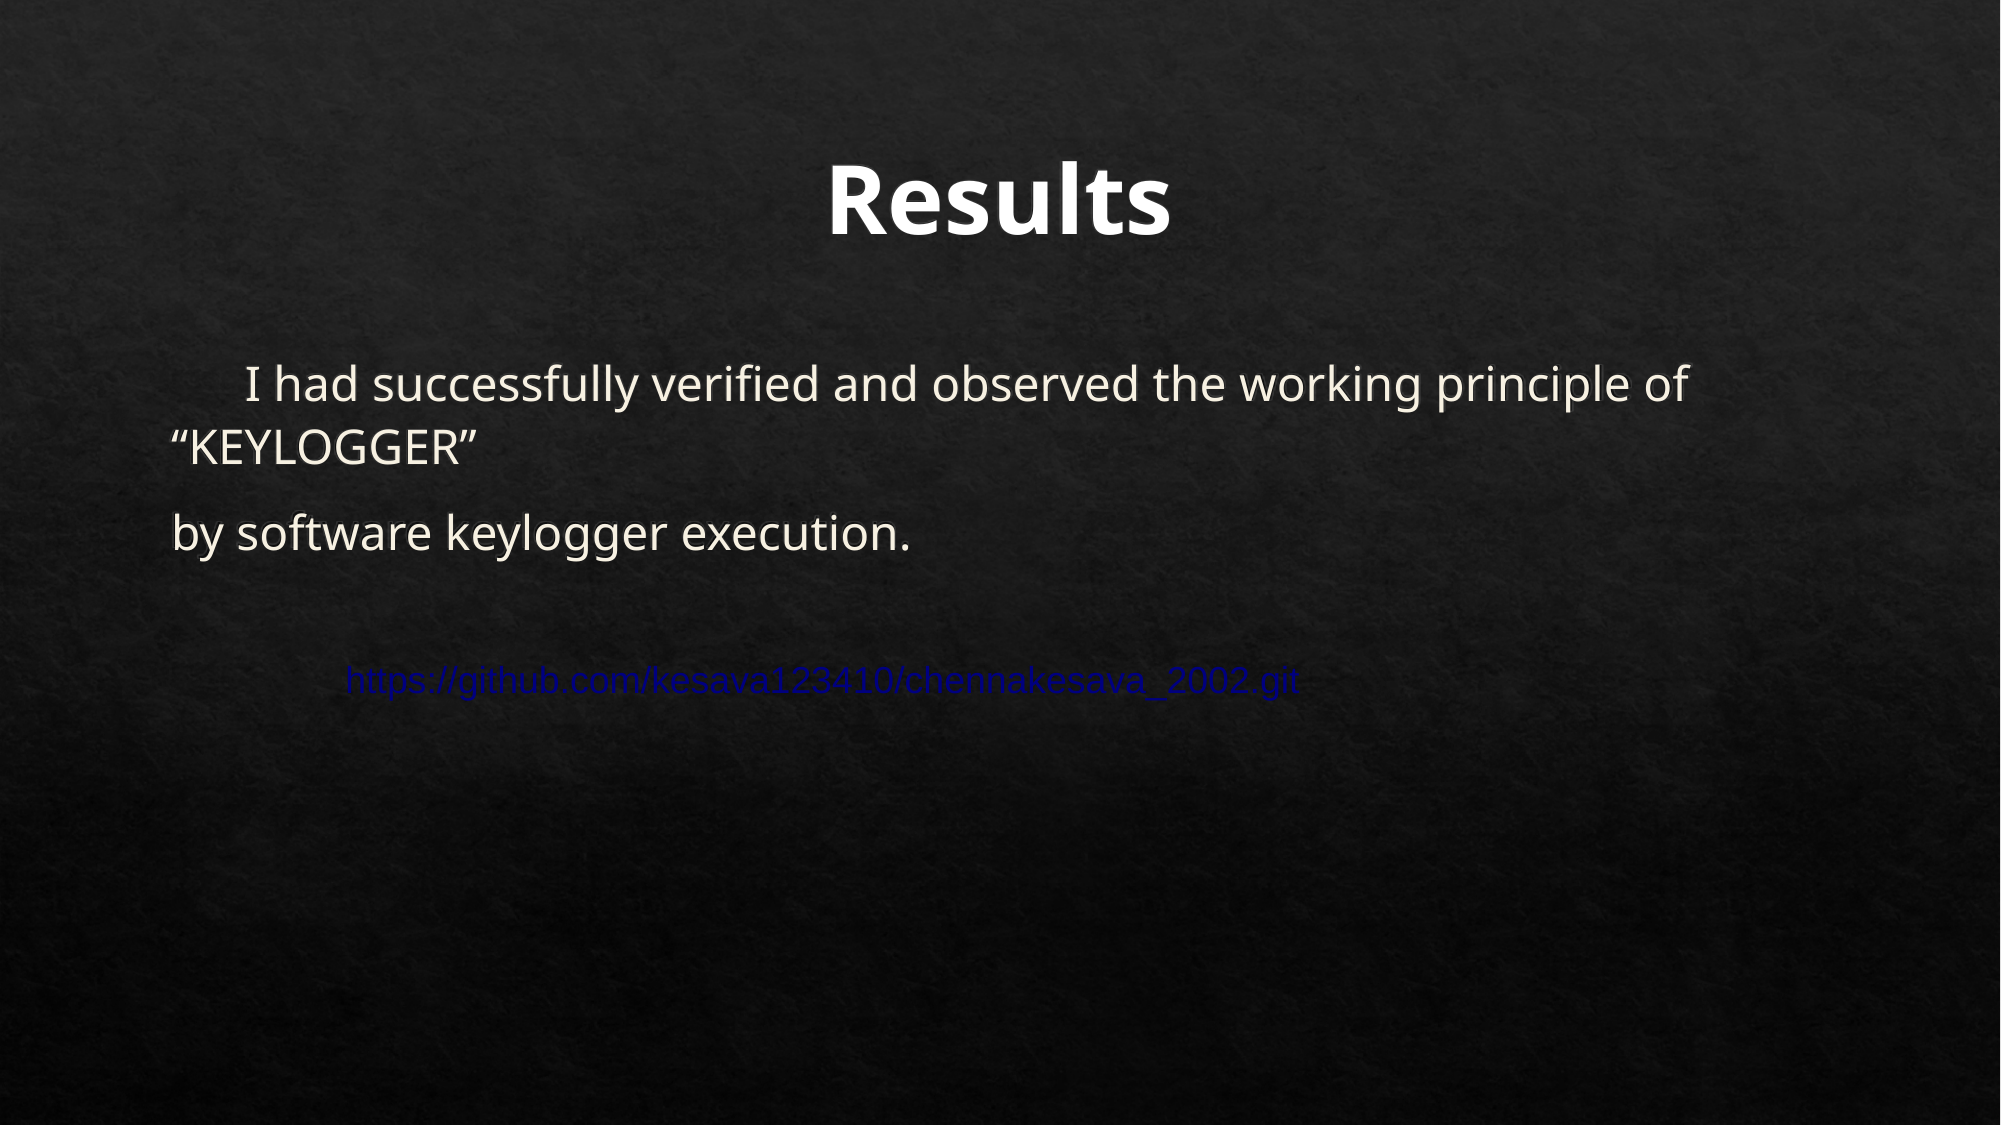

# Results
	I had successfully verified and observed the working principle of “KEYLOGGER”
by software keylogger execution.
https://github.com/kesava123410/chennakesava_2002.git